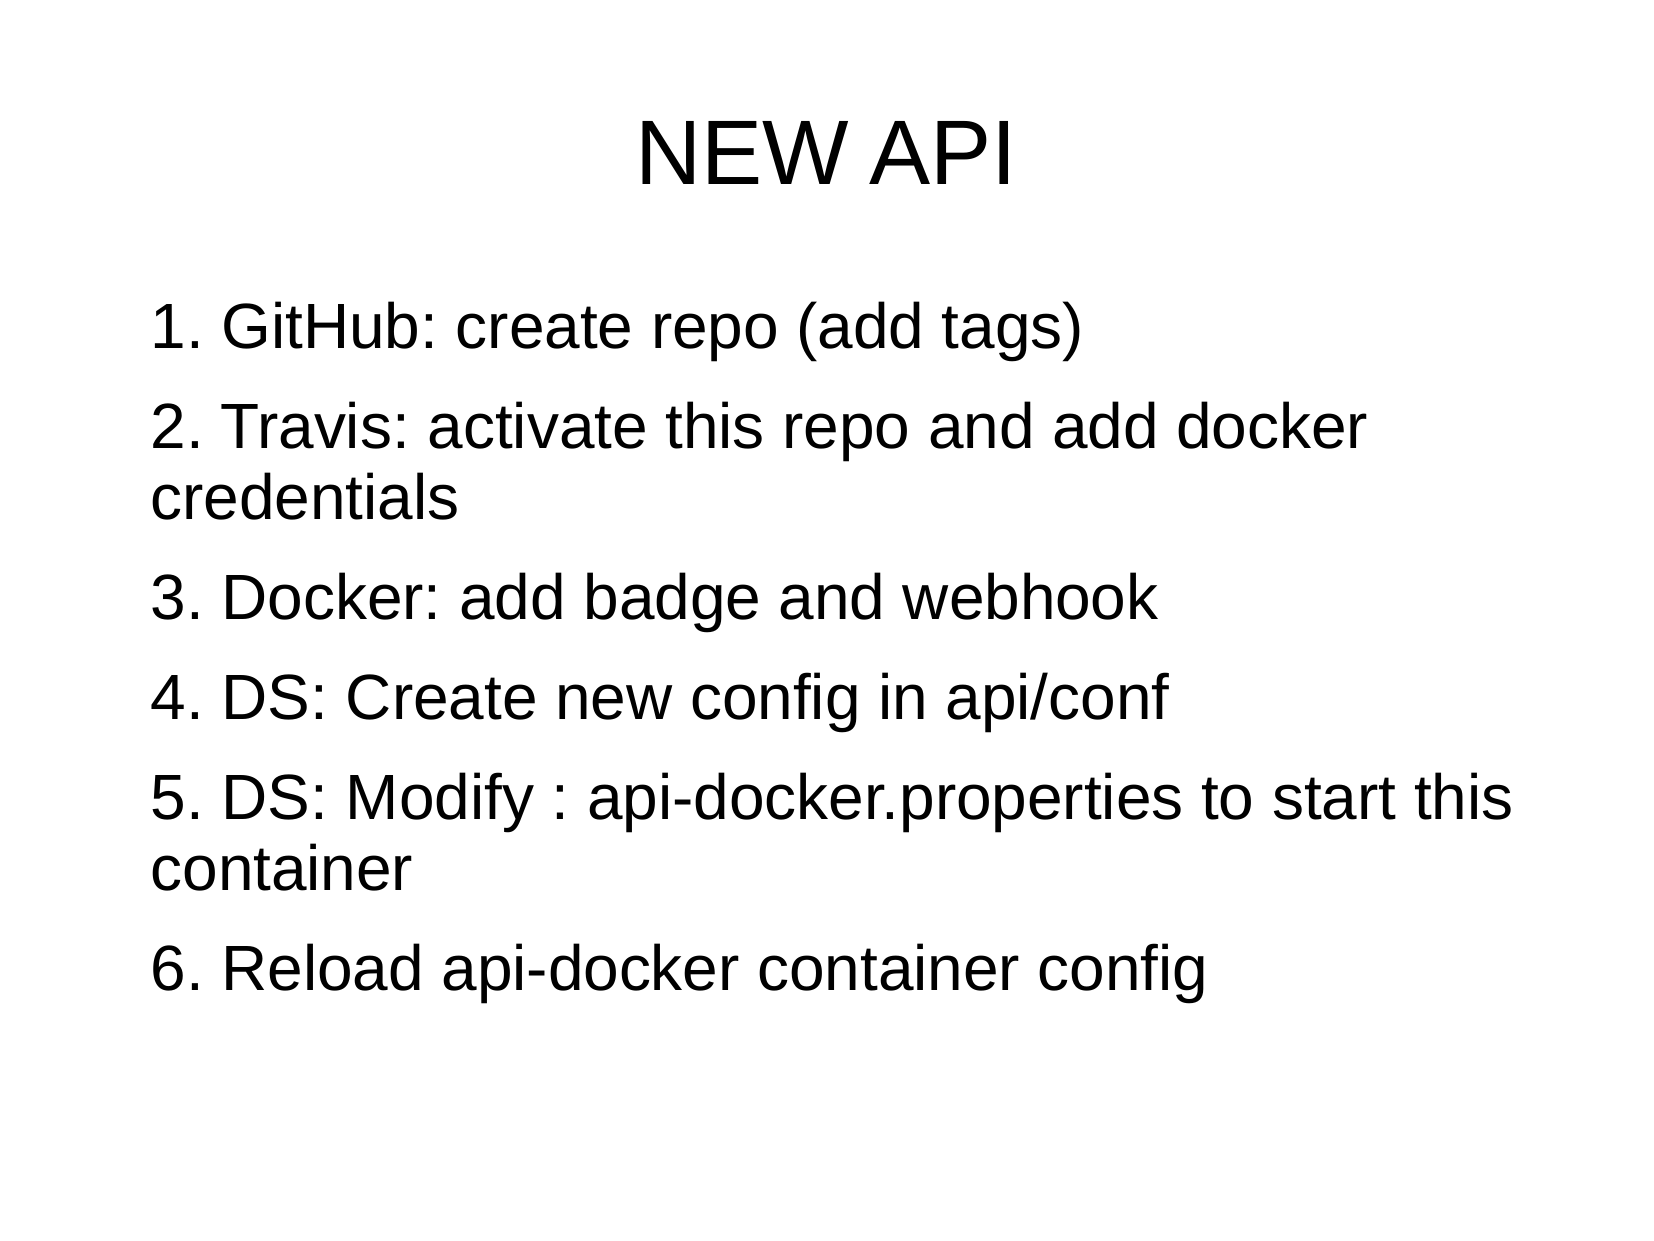

# NEW API
1. GitHub: create repo (add tags)
2. Travis: activate this repo and add docker credentials
3. Docker: add badge and webhook
4. DS: Create new config in api/conf
5. DS: Modify : api-docker.properties to start this container
6. Reload api-docker container config